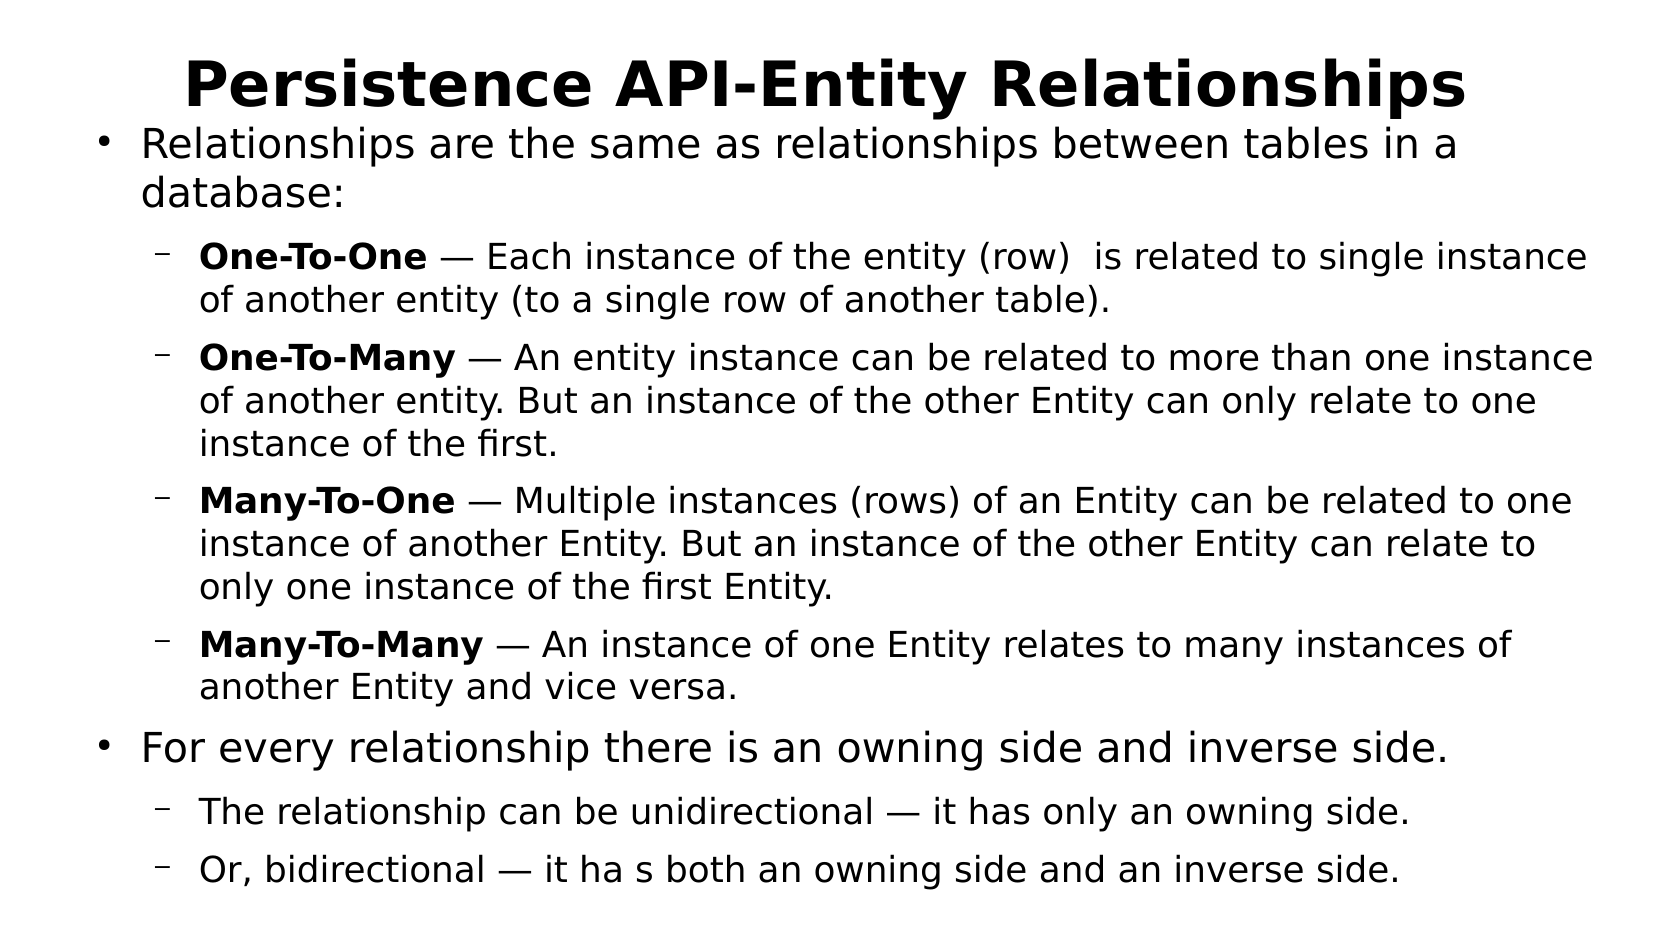

# Persistence API-Entity Relationships
Relationships are the same as relationships between tables in a database:
One-To-One — Each instance of the entity (row) is related to single instance of another entity (to a single row of another table).
One-To-Many — An entity instance can be related to more than one instance of another entity. But an instance of the other Entity can only relate to one instance of the first.
Many-To-One — Multiple instances (rows) of an Entity can be related to one instance of another Entity. But an instance of the other Entity can relate to only one instance of the first Entity.
Many-To-Many — An instance of one Entity relates to many instances of another Entity and vice versa.
For every relationship there is an owning side and inverse side.
The relationship can be unidirectional — it has only an owning side.
Or, bidirectional — it ha s both an owning side and an inverse side.